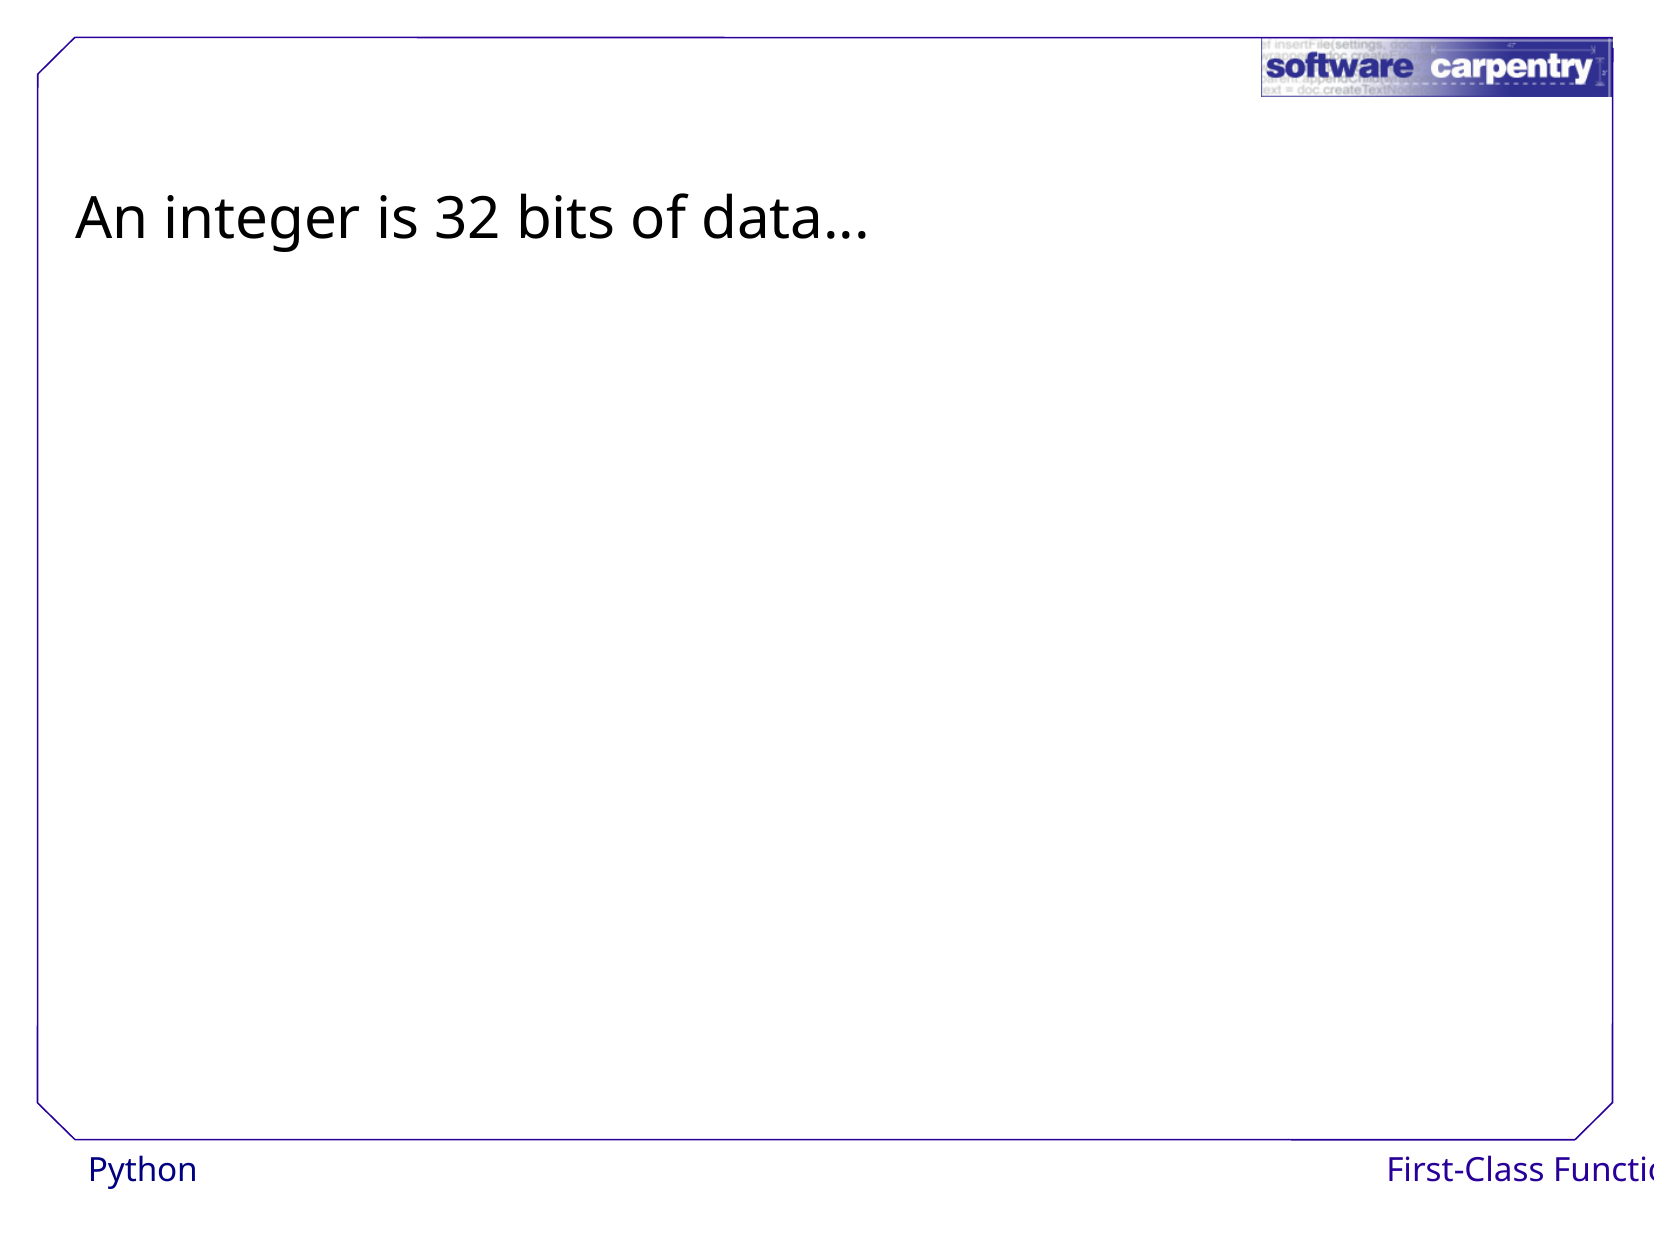

An integer is 32 bits of data...